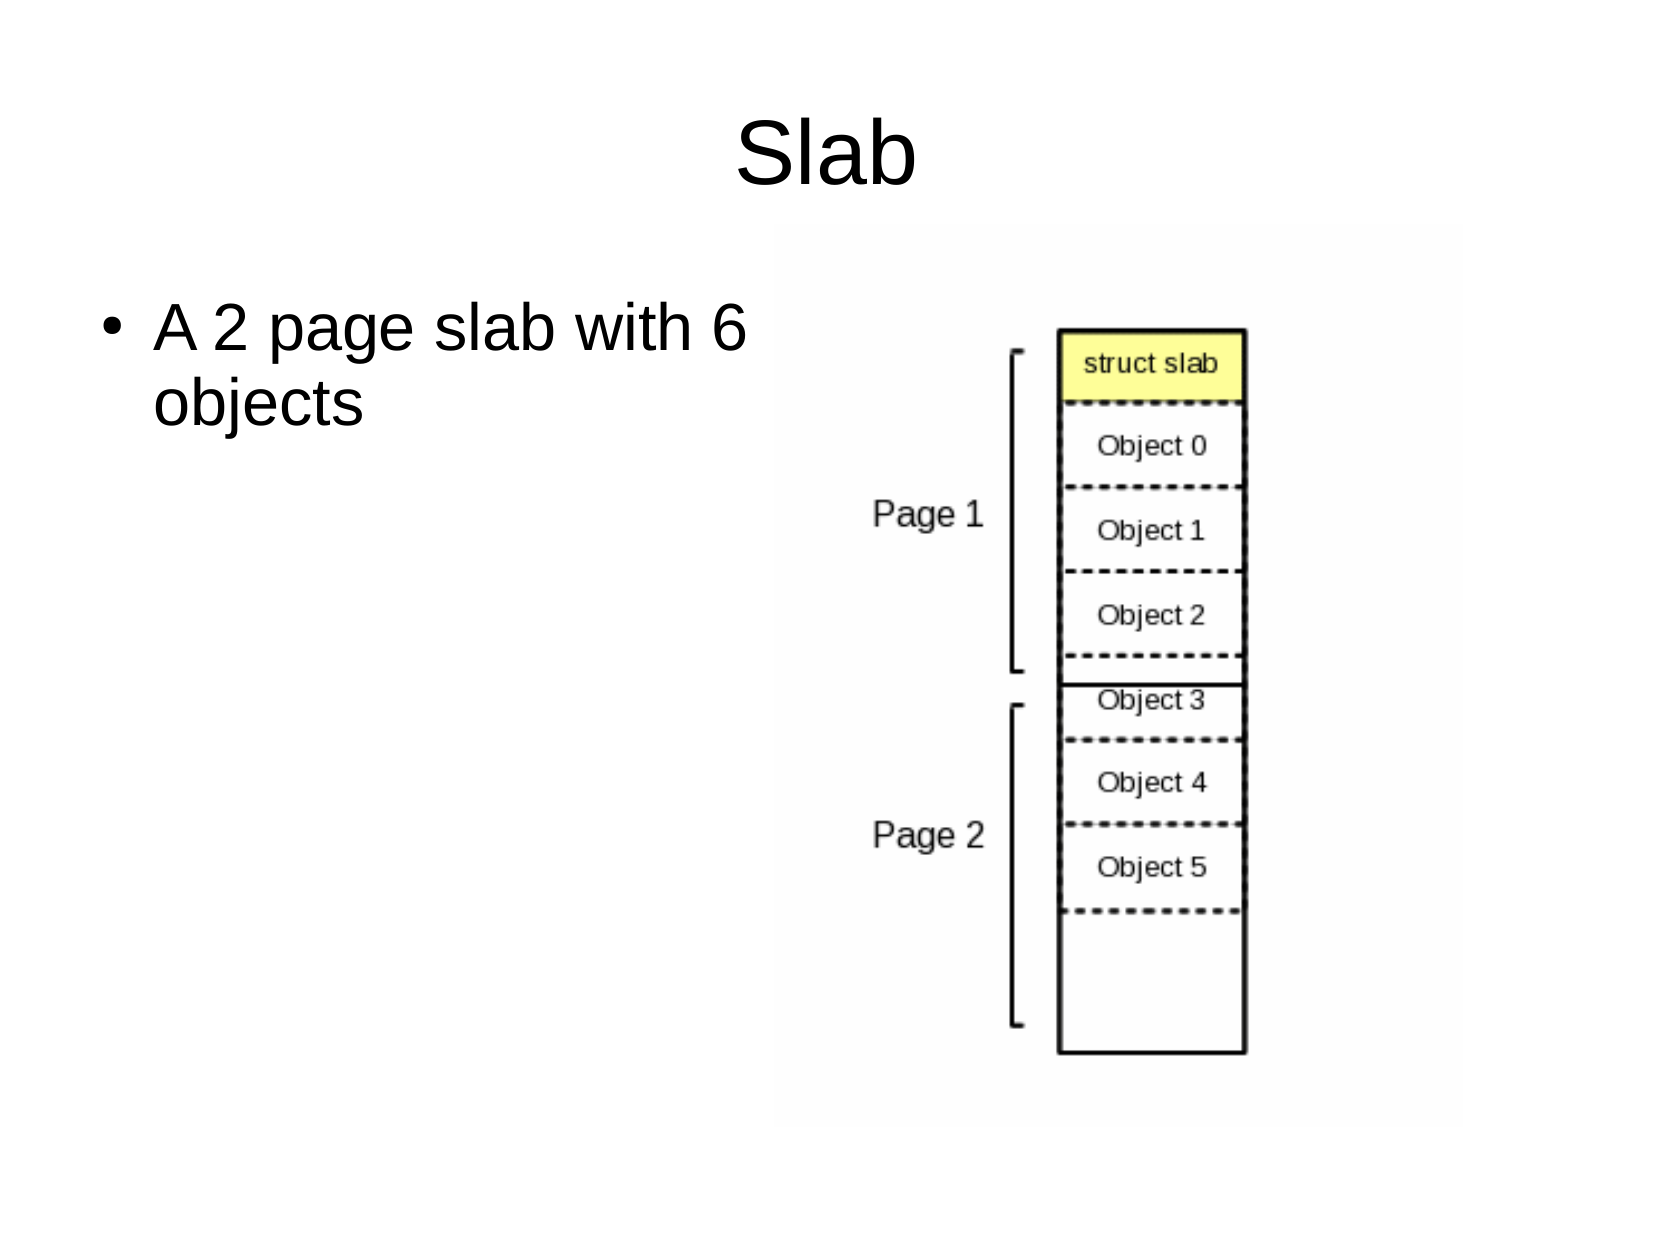

# Slab
A 2 page slab with 6 objects